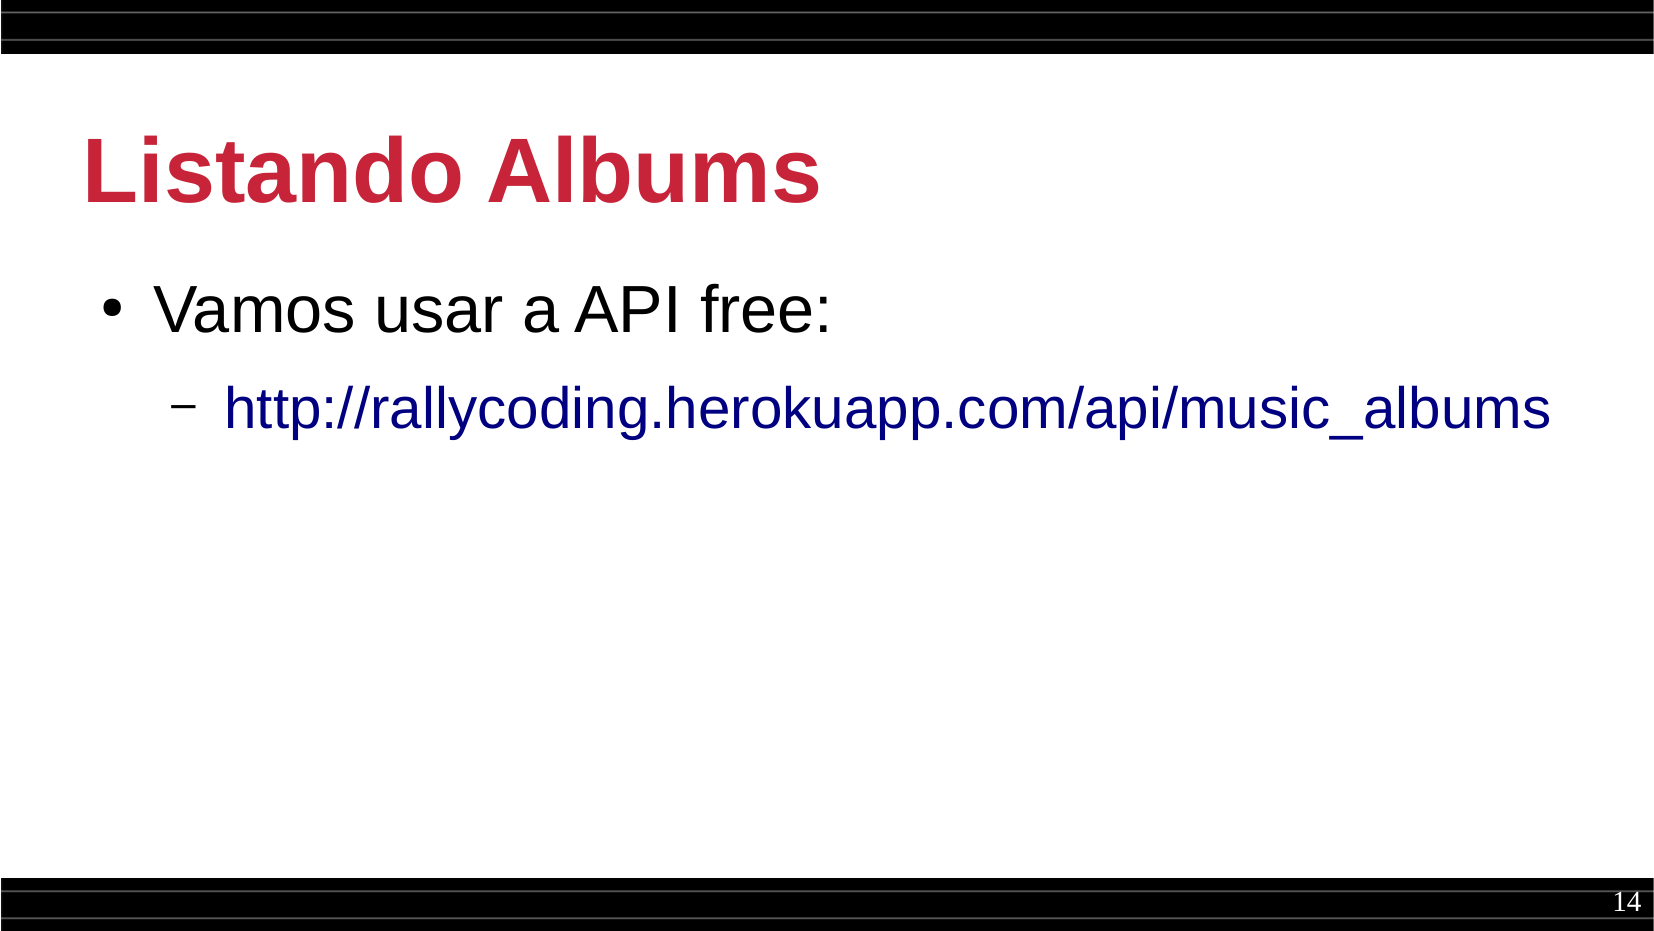

# Listando Albums
Vamos usar a API free:
http://rallycoding.herokuapp.com/api/music_albums